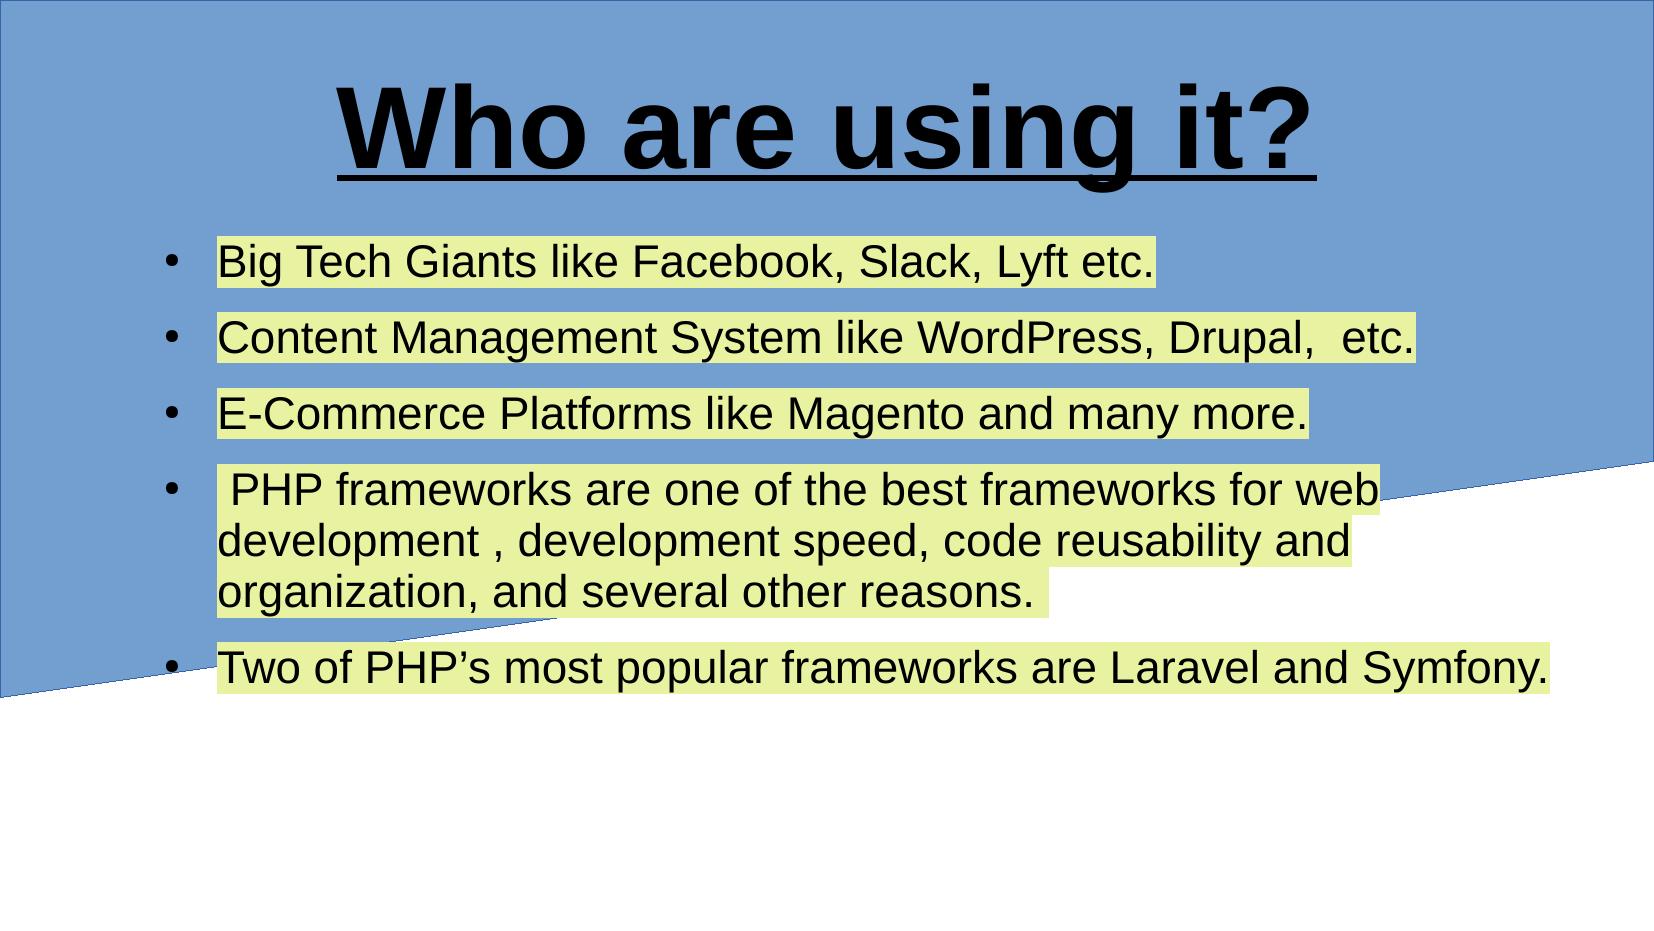

# Who are using it?
Big Tech Giants like Facebook, Slack, Lyft etc.
Content Management System like WordPress, Drupal, etc.
E-Commerce Platforms like Magento and many more.
 PHP frameworks are one of the best frameworks for web development , development speed, code reusability and organization, and several other reasons.
Two of PHP’s most popular frameworks are Laravel and Symfony.